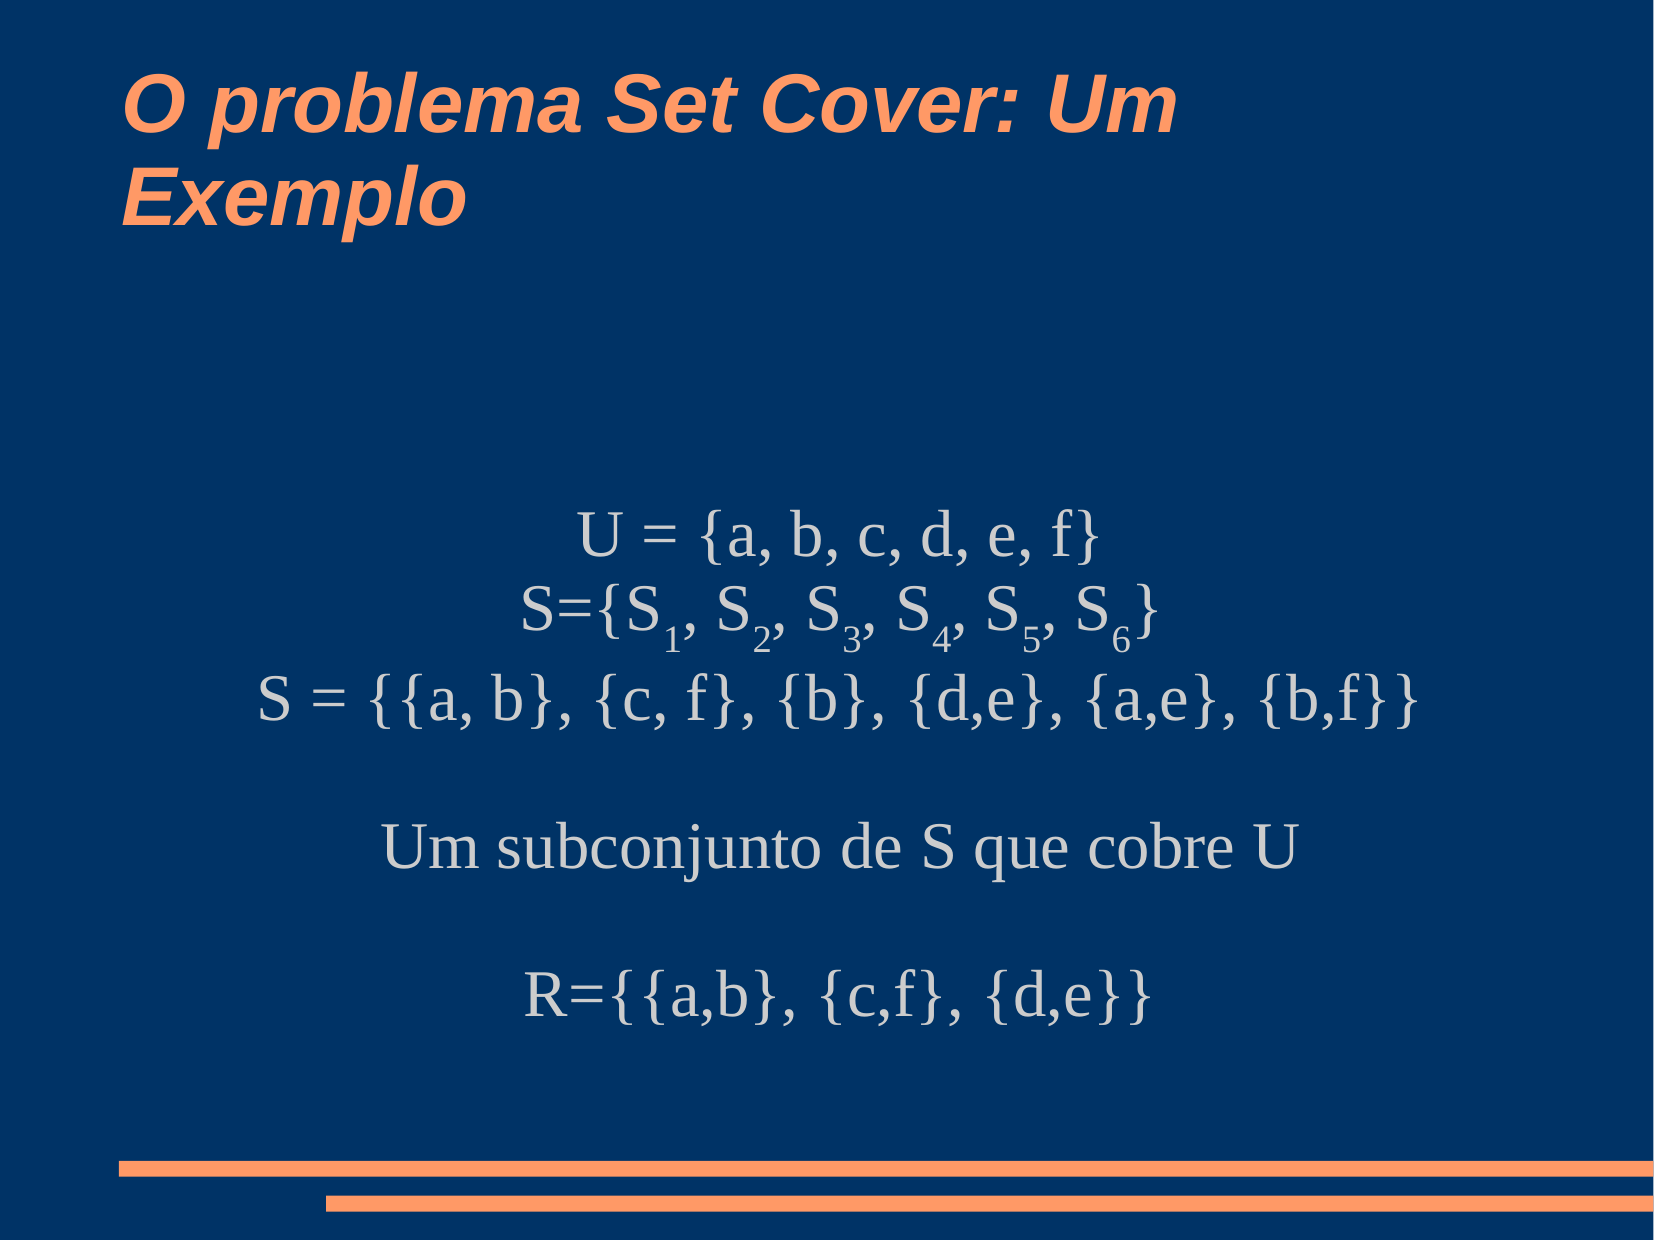

O problema Set Cover: Um Exemplo
# U = {a, b, c, d, e, f}
S={S1, S2, S3, S4, S5, S6}
S = {{a, b}, {c, f}, {b}, {d,e}, {a,e}, {b,f}}
Um subconjunto de S que cobre U
R={{a,b}, {c,f}, {d,e}}